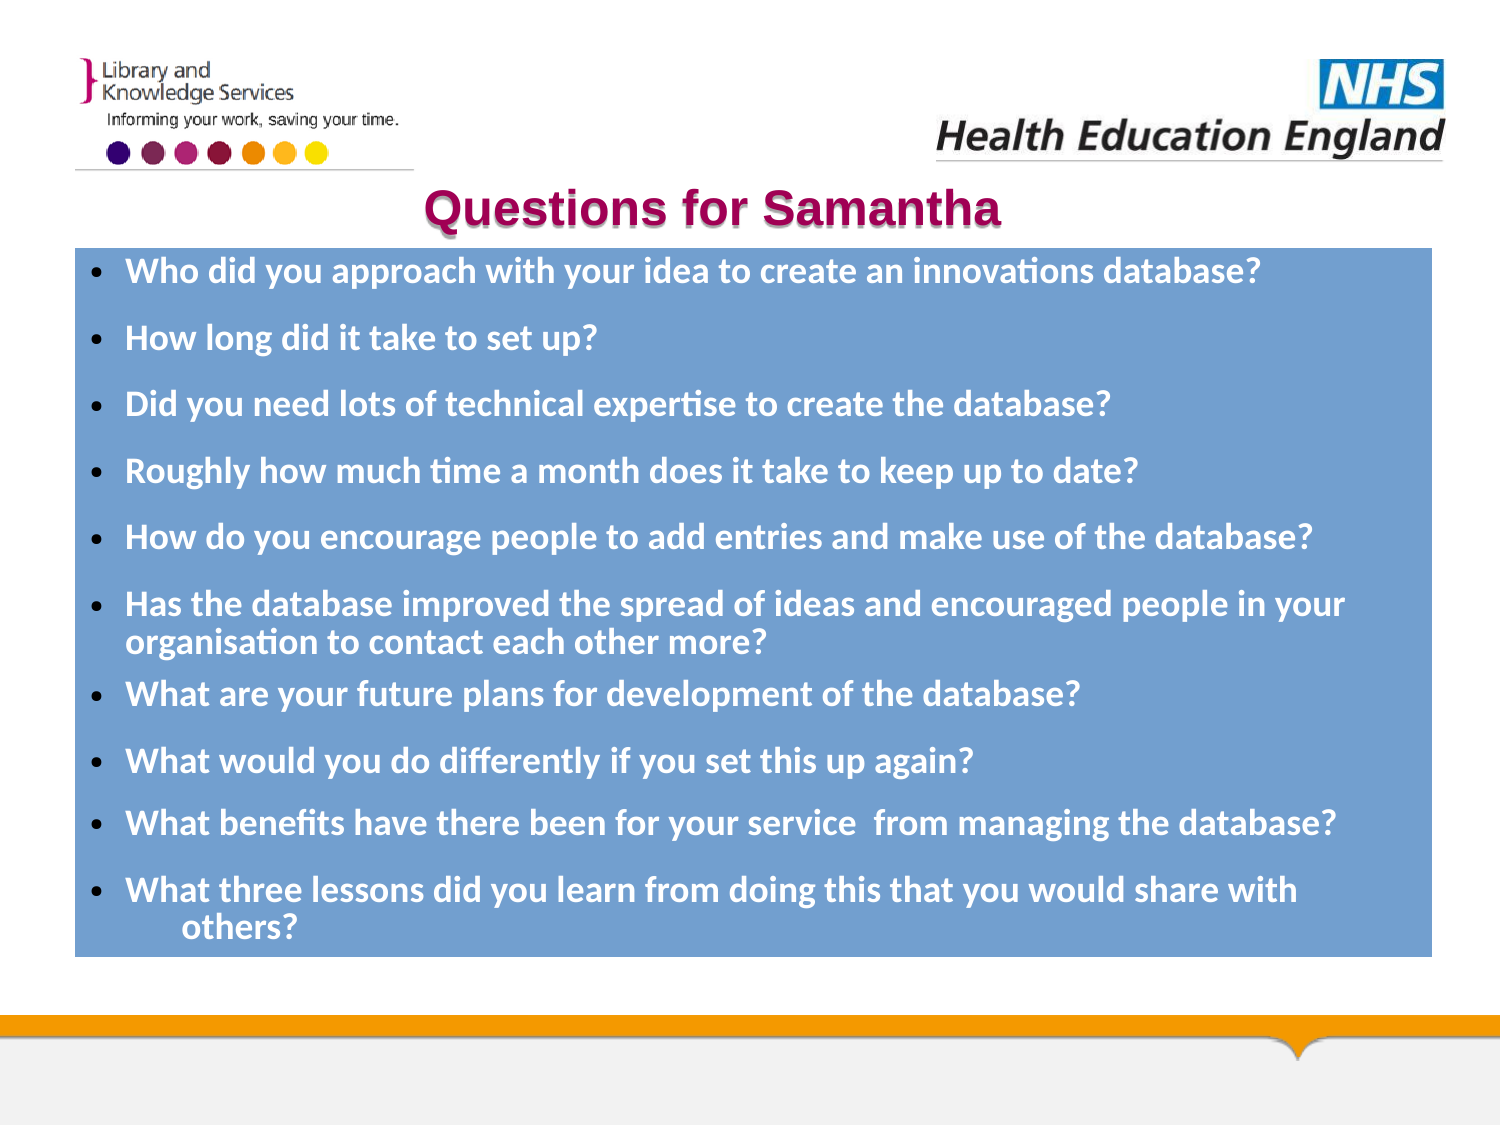

# Questions for Samantha
| Who did you approach with your idea to create an innovations database? |
| --- |
| How long did it take to set up? |
| Did you need lots of technical expertise to create the database? |
| Roughly how much time a month does it take to keep up to date? |
| How do you encourage people to add entries and make use of the database? |
| Has the database improved the spread of ideas and encouraged people in your organisation to contact each other more? |
| What are your future plans for development of the database? |
| What would you do differently if you set this up again? |
| What benefits have there been for your service from managing the database? |
| What three lessons did you learn from doing this that you would share with others? |